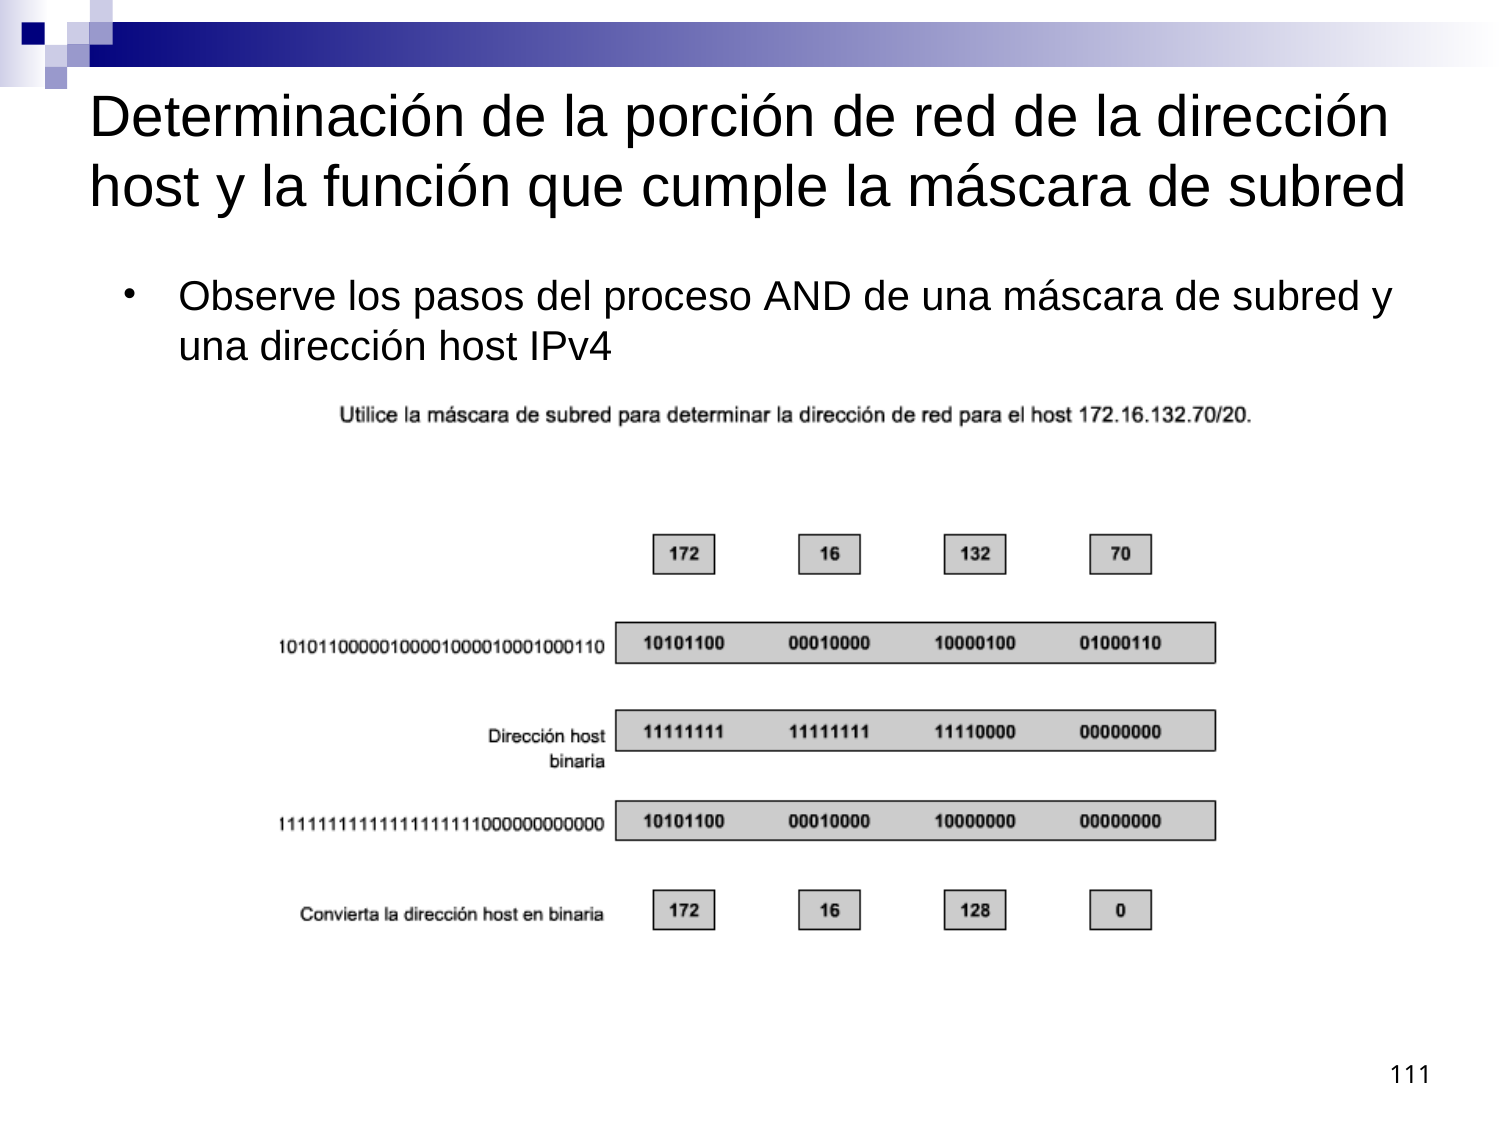

Determinación de la porción de red de la dirección host y la función que cumple la máscara de subred
Observe los pasos del proceso AND de una máscara de subred y una dirección host IPv4